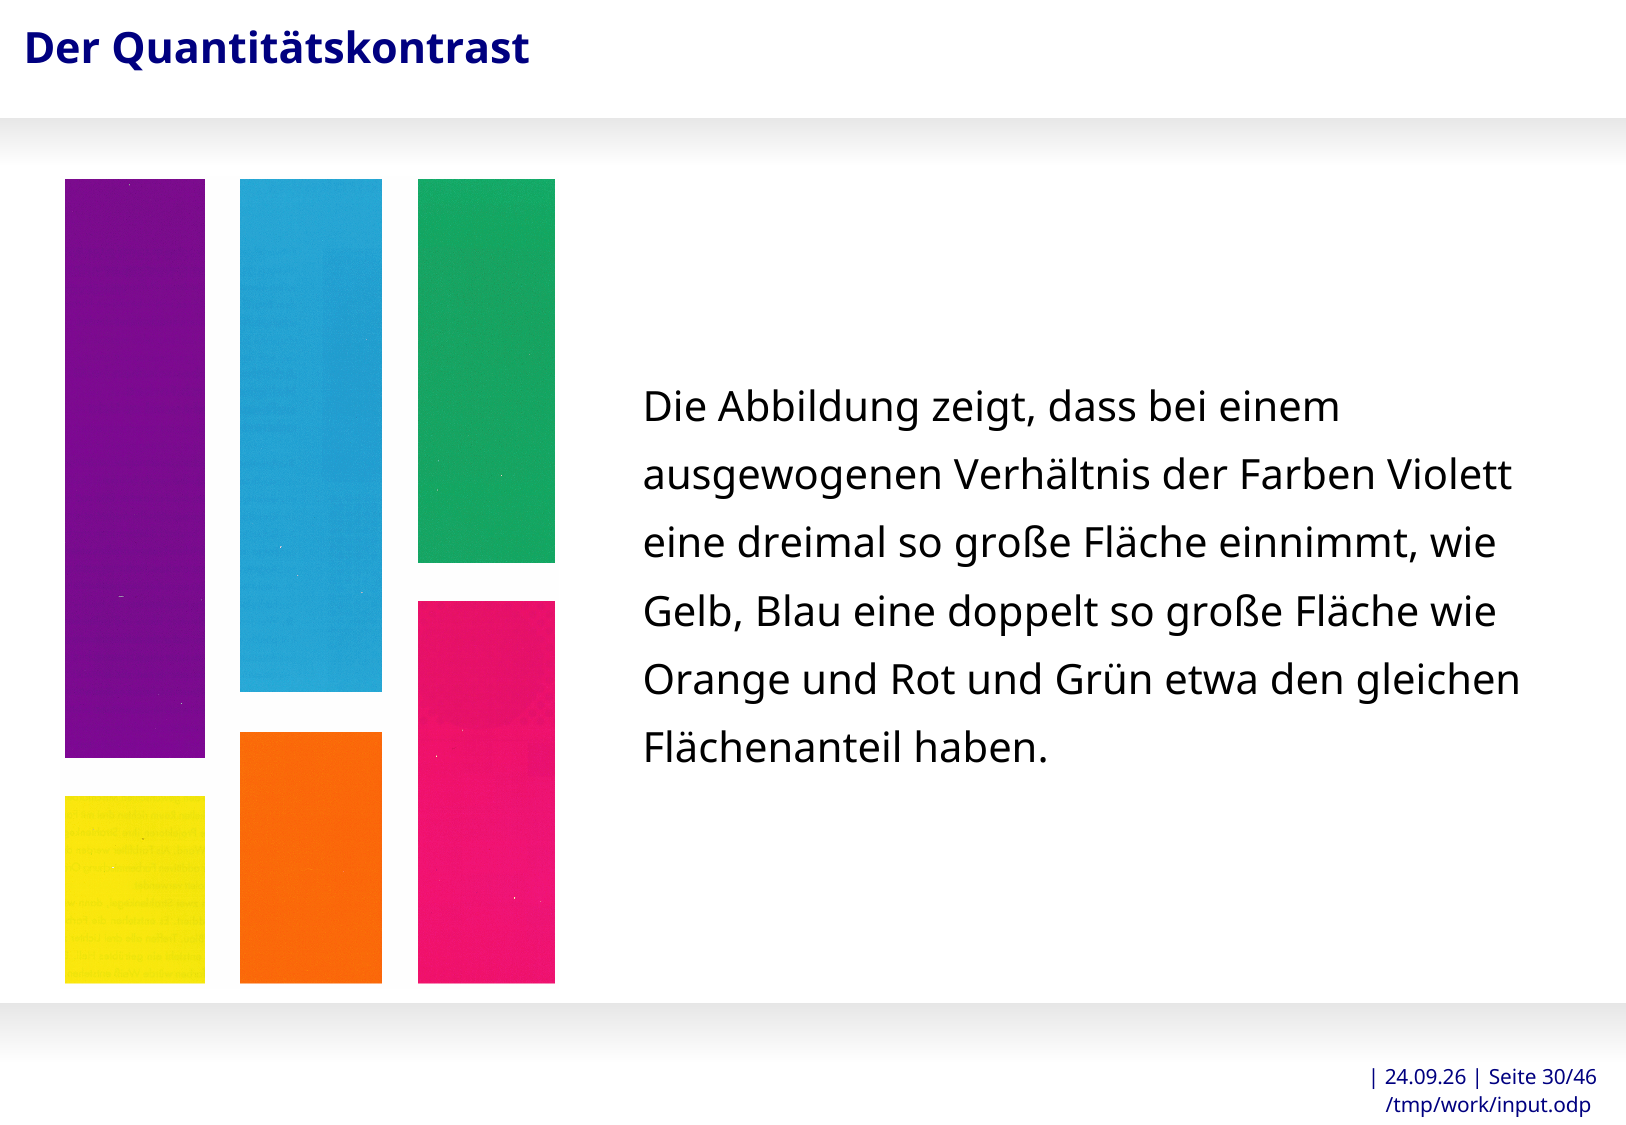

# Der Quantitätskontrast
Die Abbildung zeigt, dass bei einem ausgewogenen Verhältnis der Farben Violett eine dreimal so große Fläche einnimmt, wie Gelb, Blau eine doppelt so große Fläche wie Orange und Rot und Grün etwa den gleichen Flächenanteil haben.